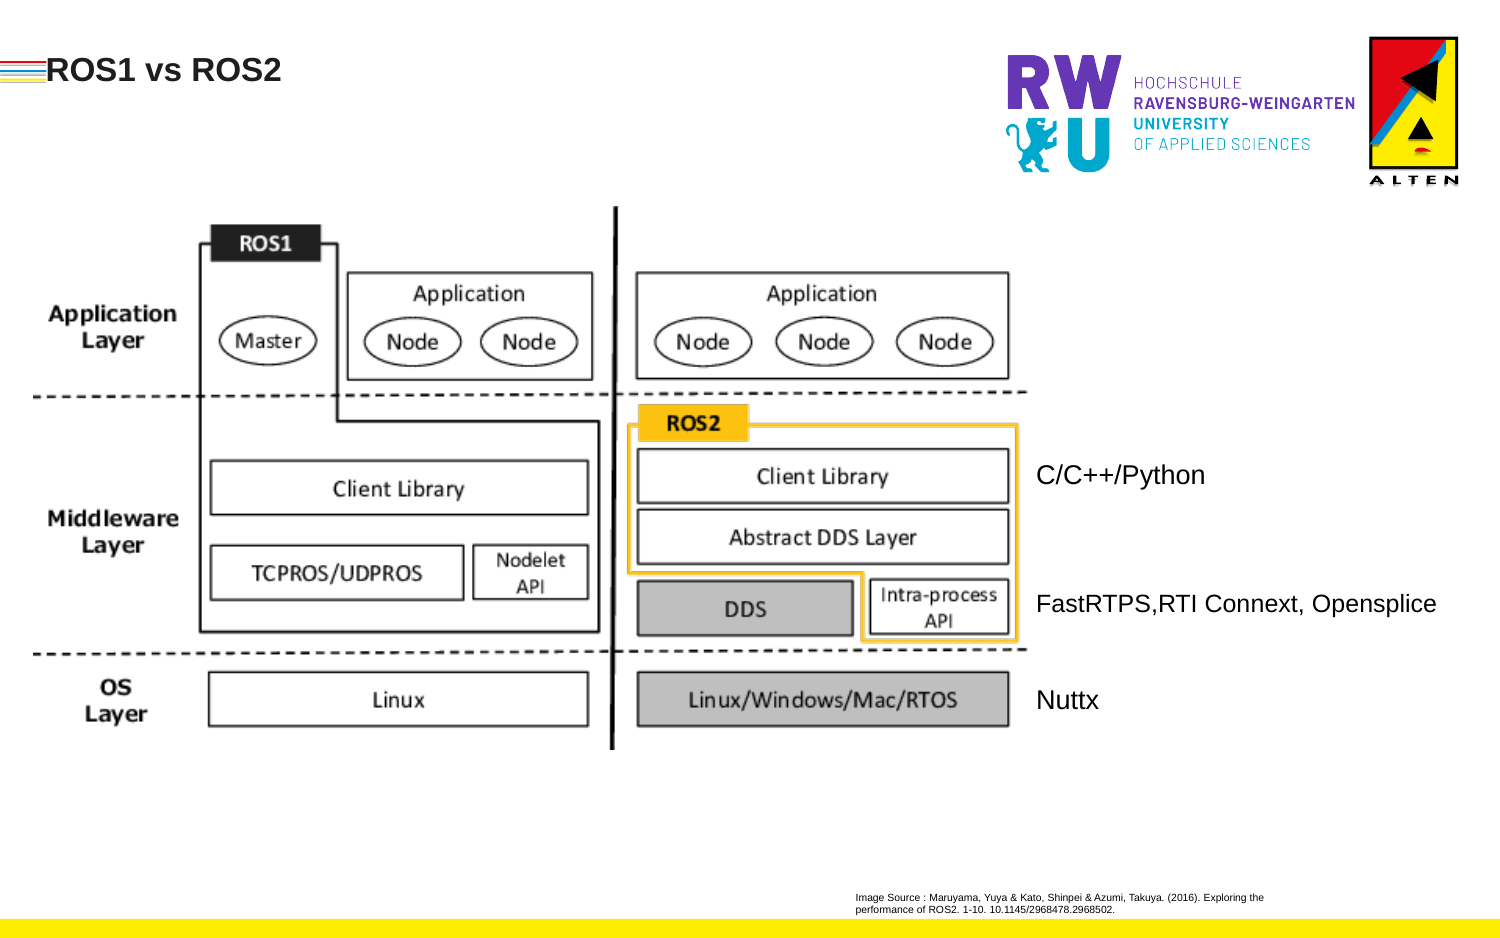

# ROS1 vs ROS2
C/C++/Python
FastRTPS,RTI Connext, Opensplice
Nuttx
Image Source : Maruyama, Yuya & Kato, Shinpei & Azumi, Takuya. (2016). Exploring the performance of ROS2. 1-10. 10.1145/2968478.2968502.